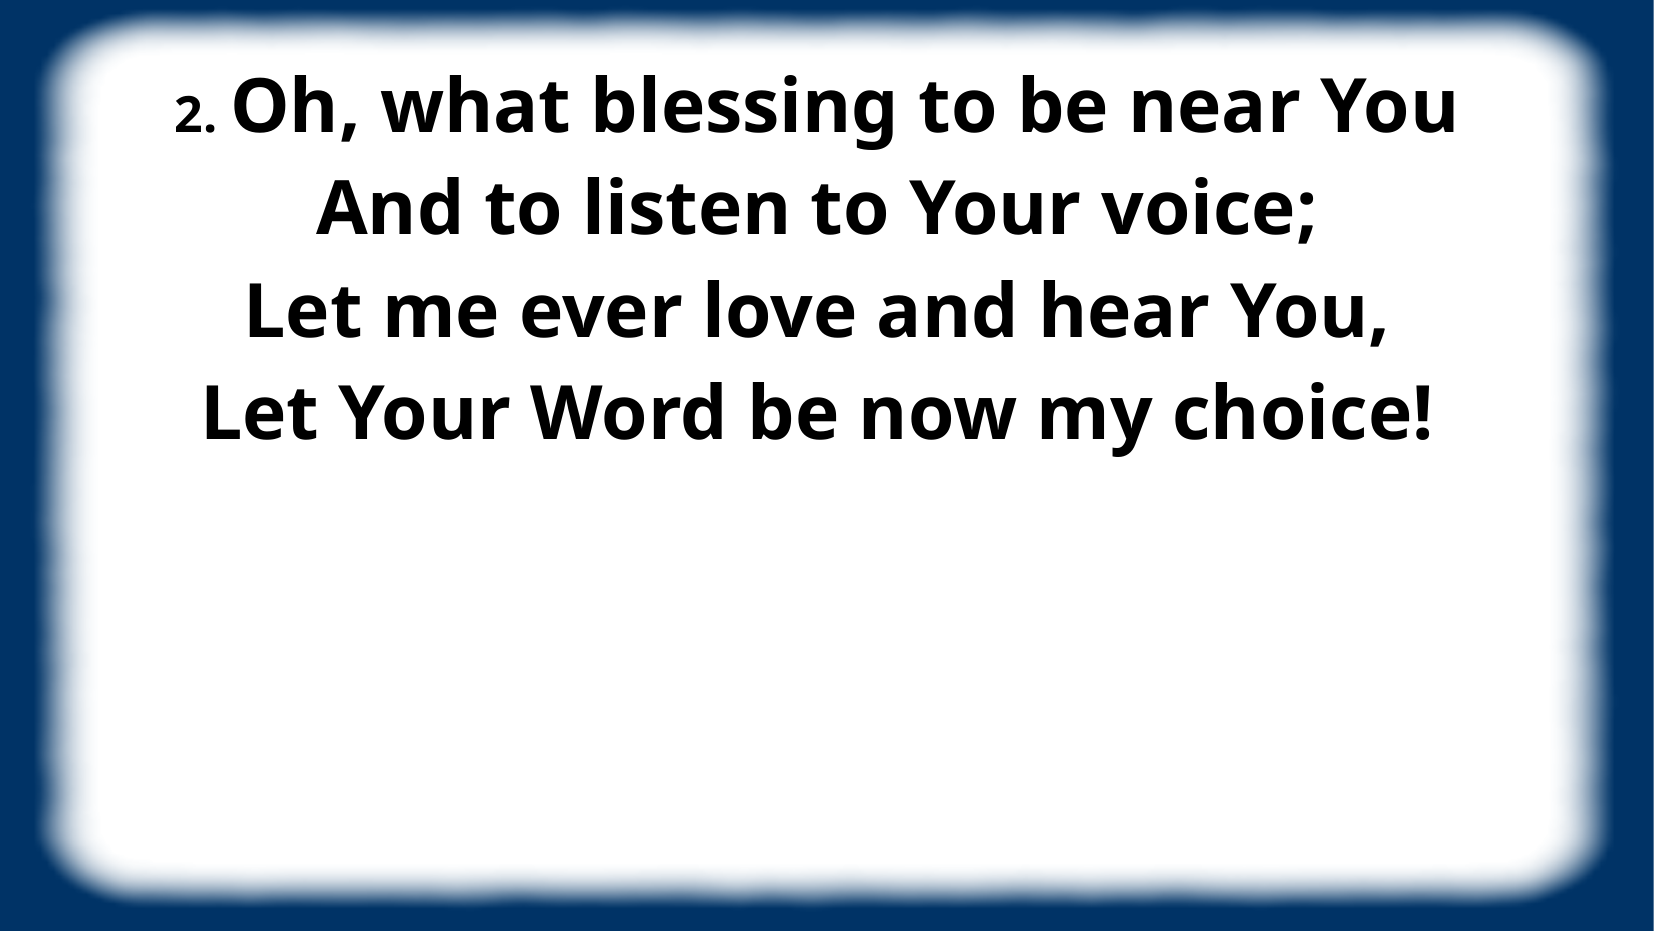

2. Oh, what blessing to be near You
And to listen to Your voice;
Let me ever love and hear You,
Let Your Word be now my choice!